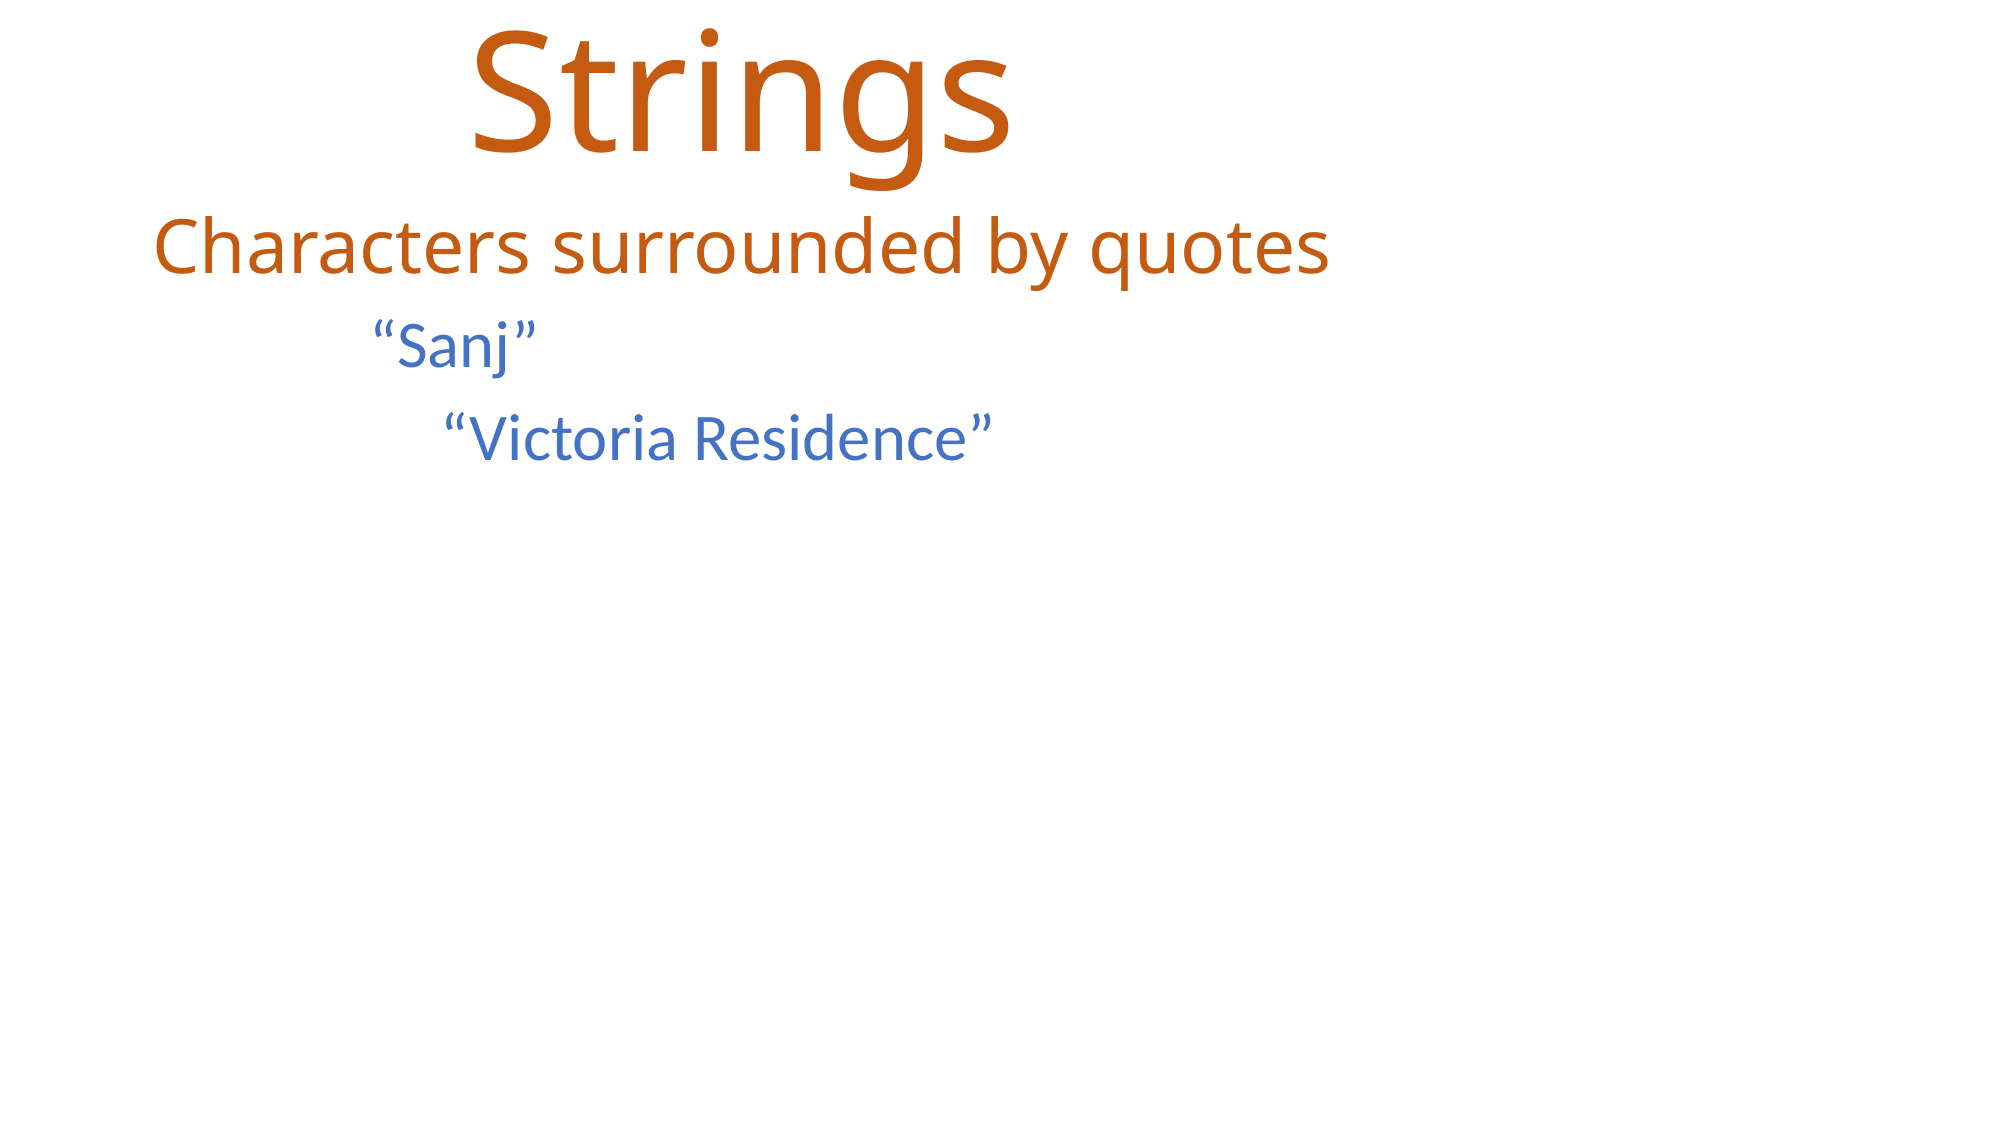

# Strings
Characters surrounded by quotes
name = “Sanj”
address = “Victoria Residence”